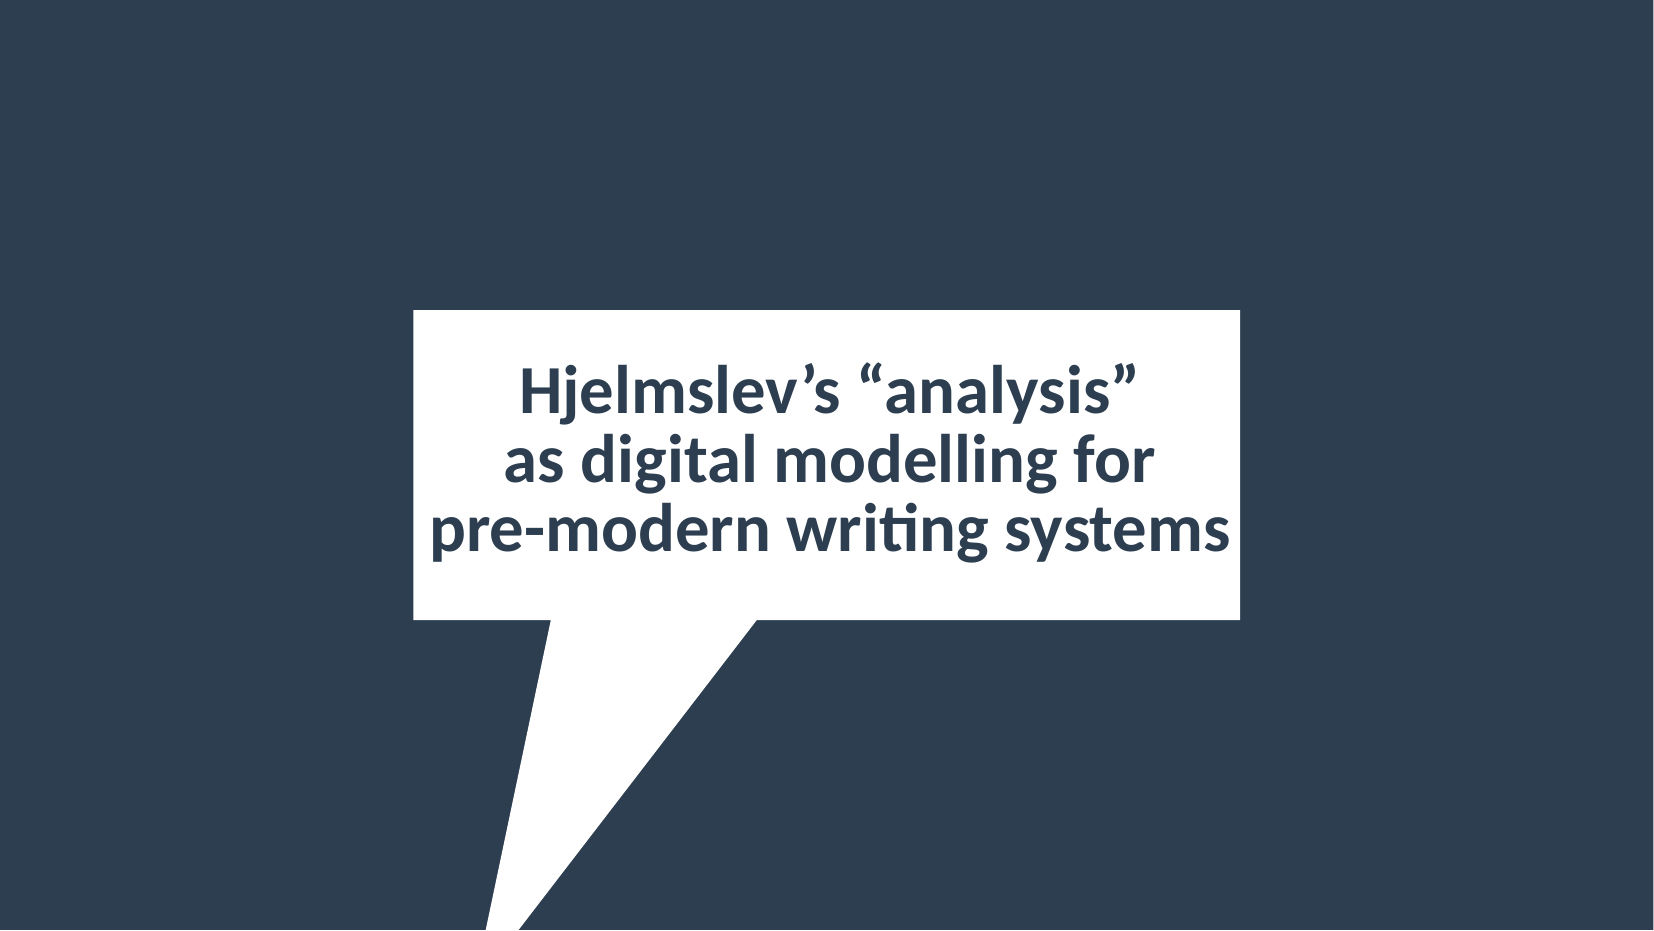

# Hjelmslev’s “analysis” as digital modelling for pre-modern writing systems